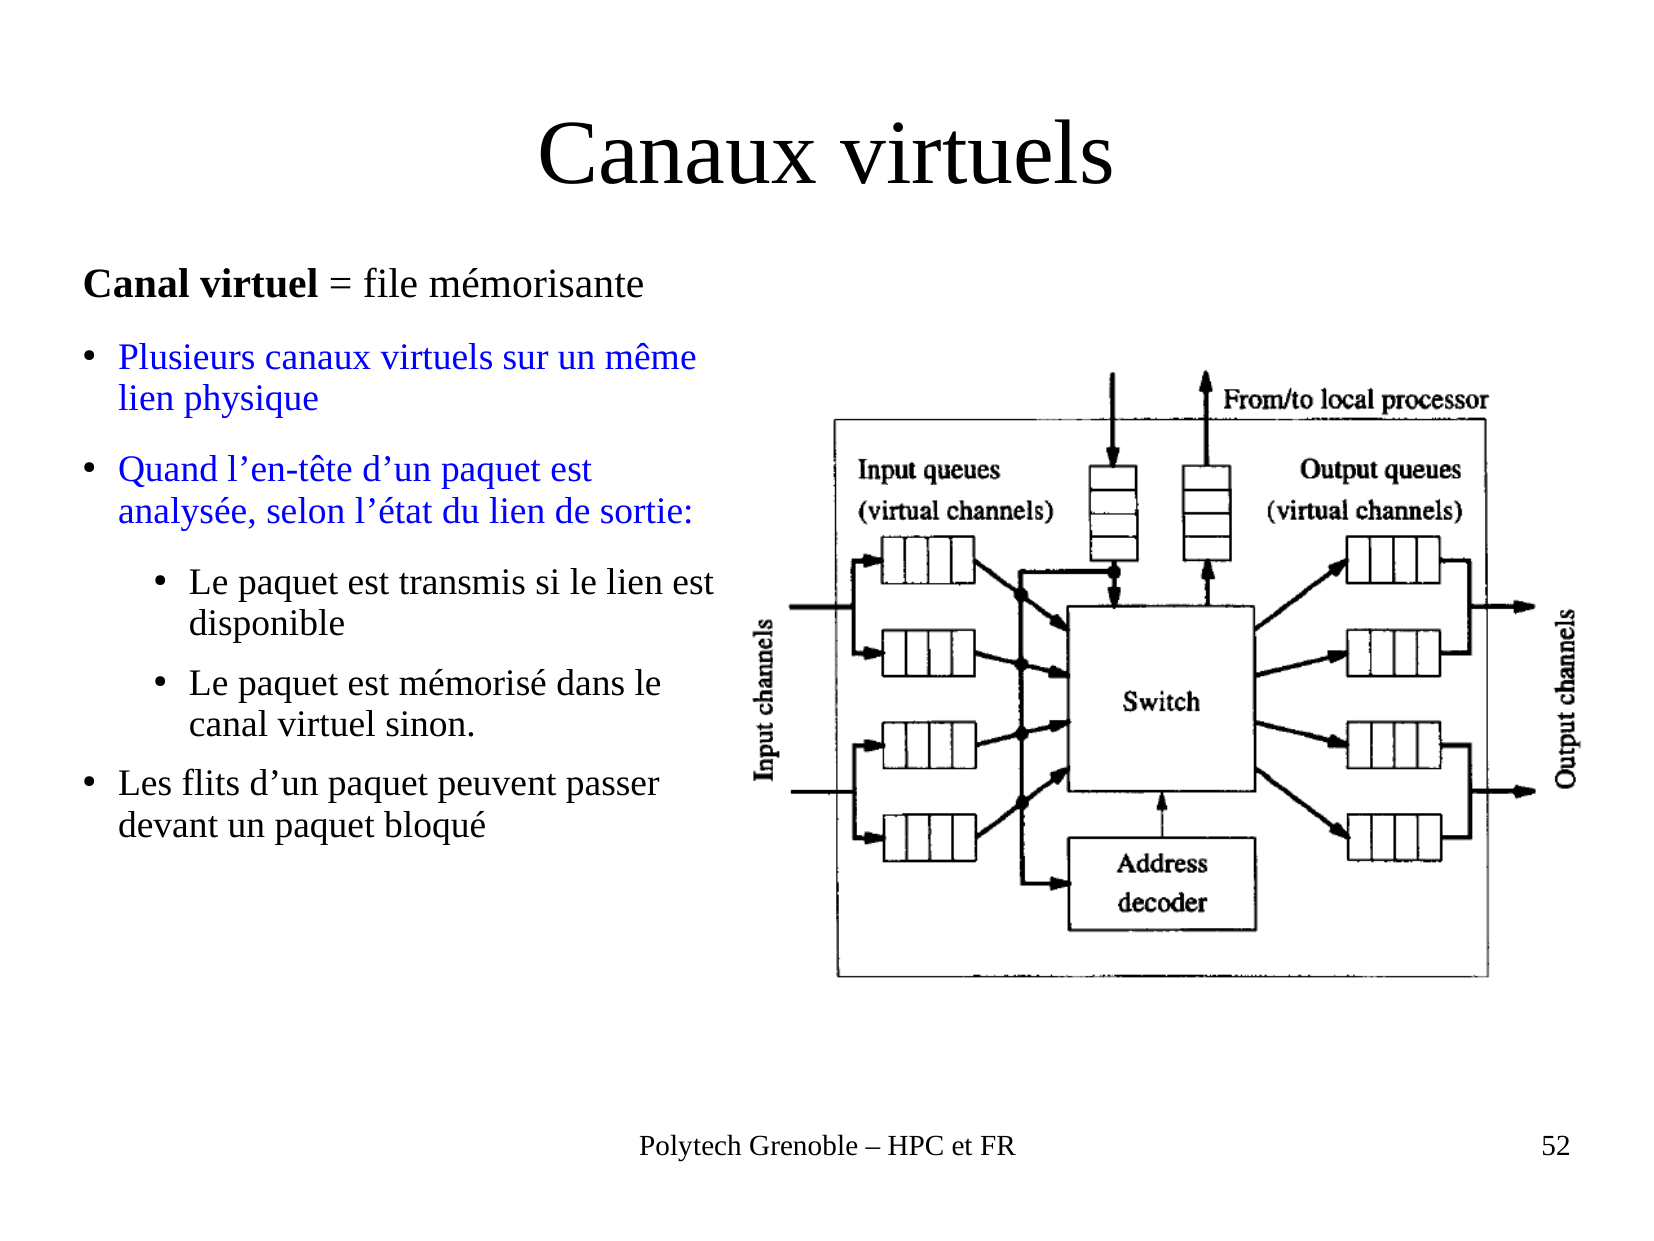

# Canaux virtuels
Canal virtuel = file mémorisante
Plusieurs canaux virtuels sur un même lien physique
Quand l’en-tête d’un paquet est analysée, selon l’état du lien de sortie:
Le paquet est transmis si le lien est disponible
Le paquet est mémorisé dans le canal virtuel sinon.
Les flits d’un paquet peuvent passer devant un paquet bloqué
Matthieu PAYET
52